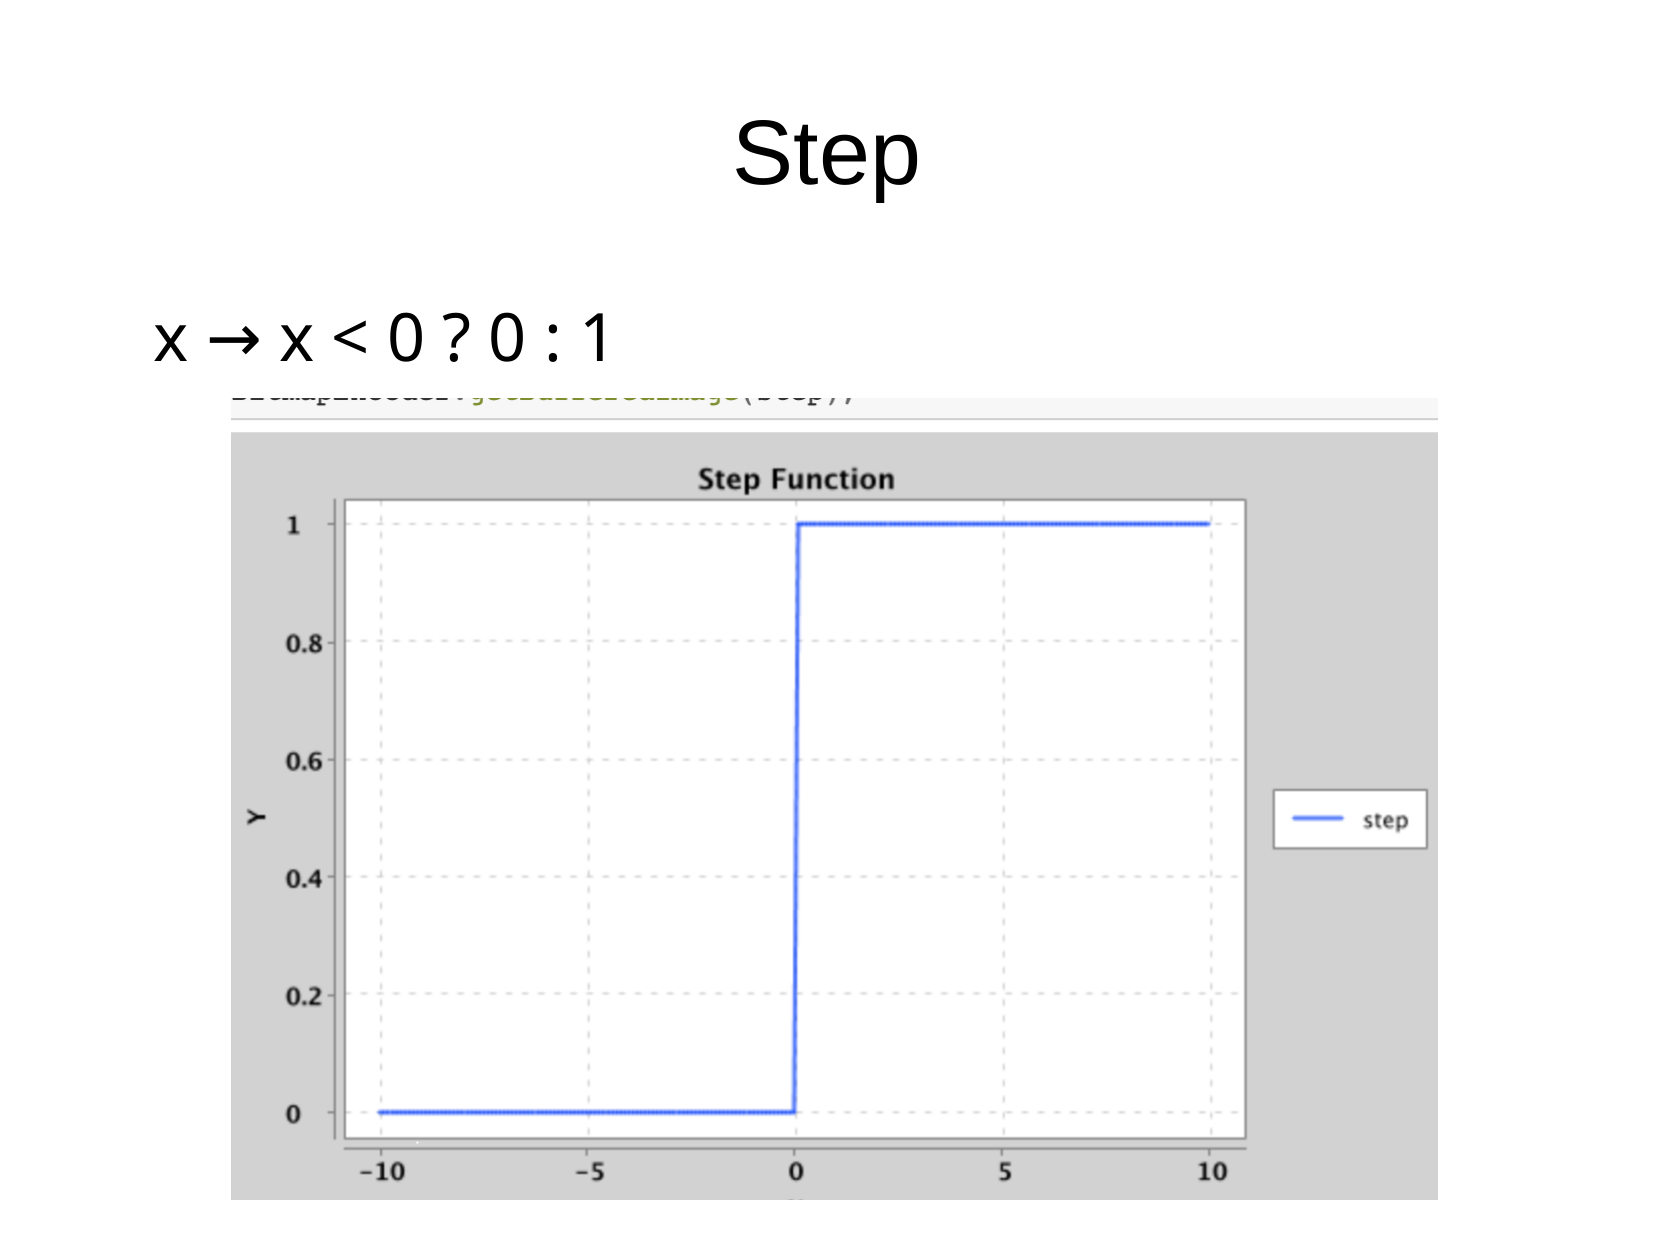

# Step
x → x < 0 ? 0 : 1